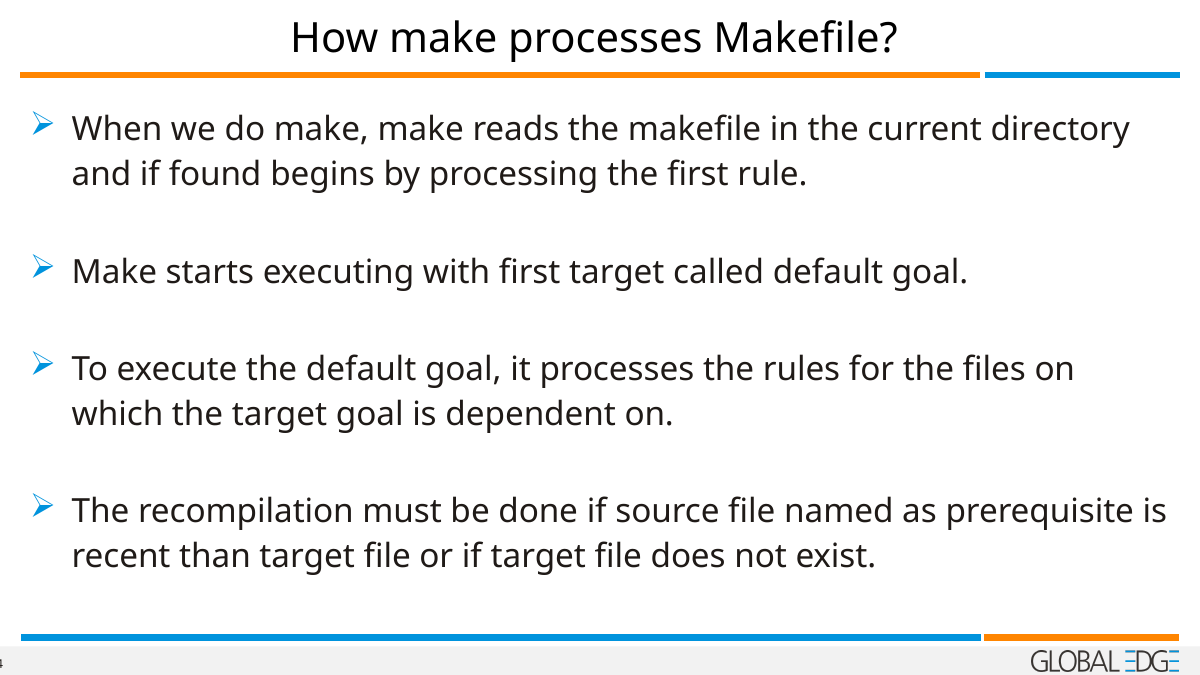

# How make processes Makefile?
When we do make, make reads the makefile in the current directory and if found begins by processing the first rule.
Make starts executing with first target called default goal.
To execute the default goal, it processes the rules for the files on which the target goal is dependent on.
The recompilation must be done if source file named as prerequisite is recent than target file or if target file does not exist.